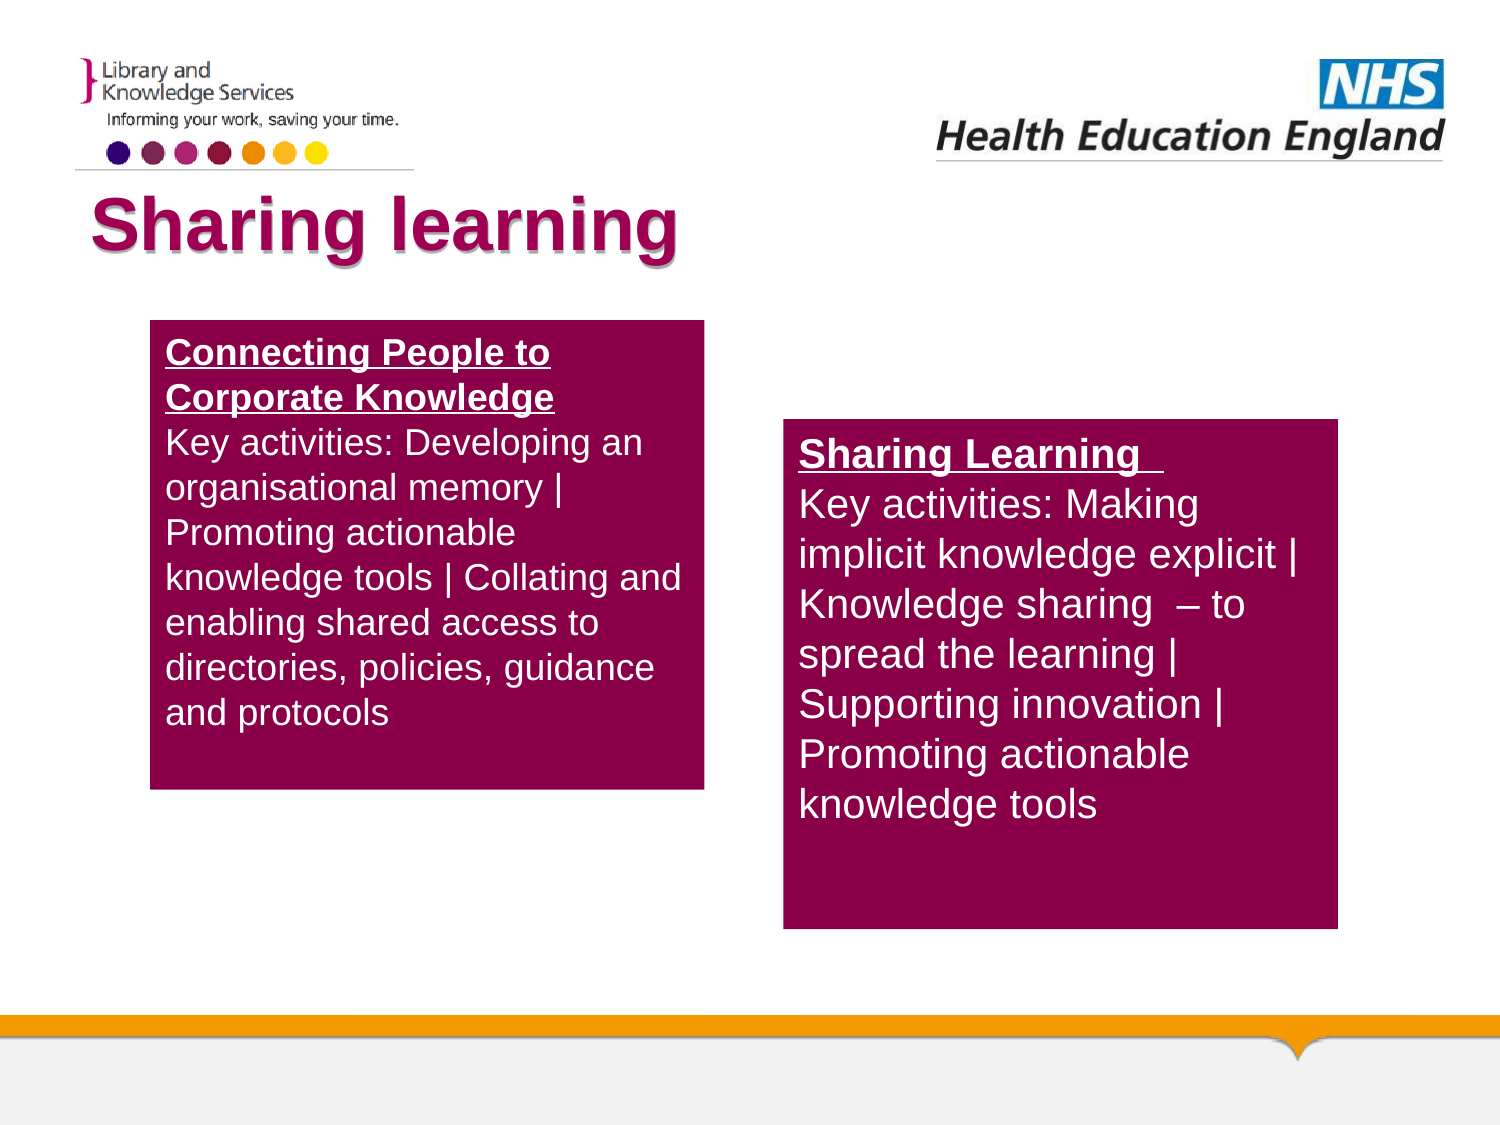

# Sharing learning
Connecting People to Corporate Knowledge
Key activities: Developing an organisational memory | Promoting actionable knowledge tools | Collating and enabling shared access to directories, policies, guidance and protocols
Sharing Learning
Key activities: Making implicit knowledge explicit | Knowledge sharing  – to spread the learning | Supporting innovation | Promoting actionable knowledge tools